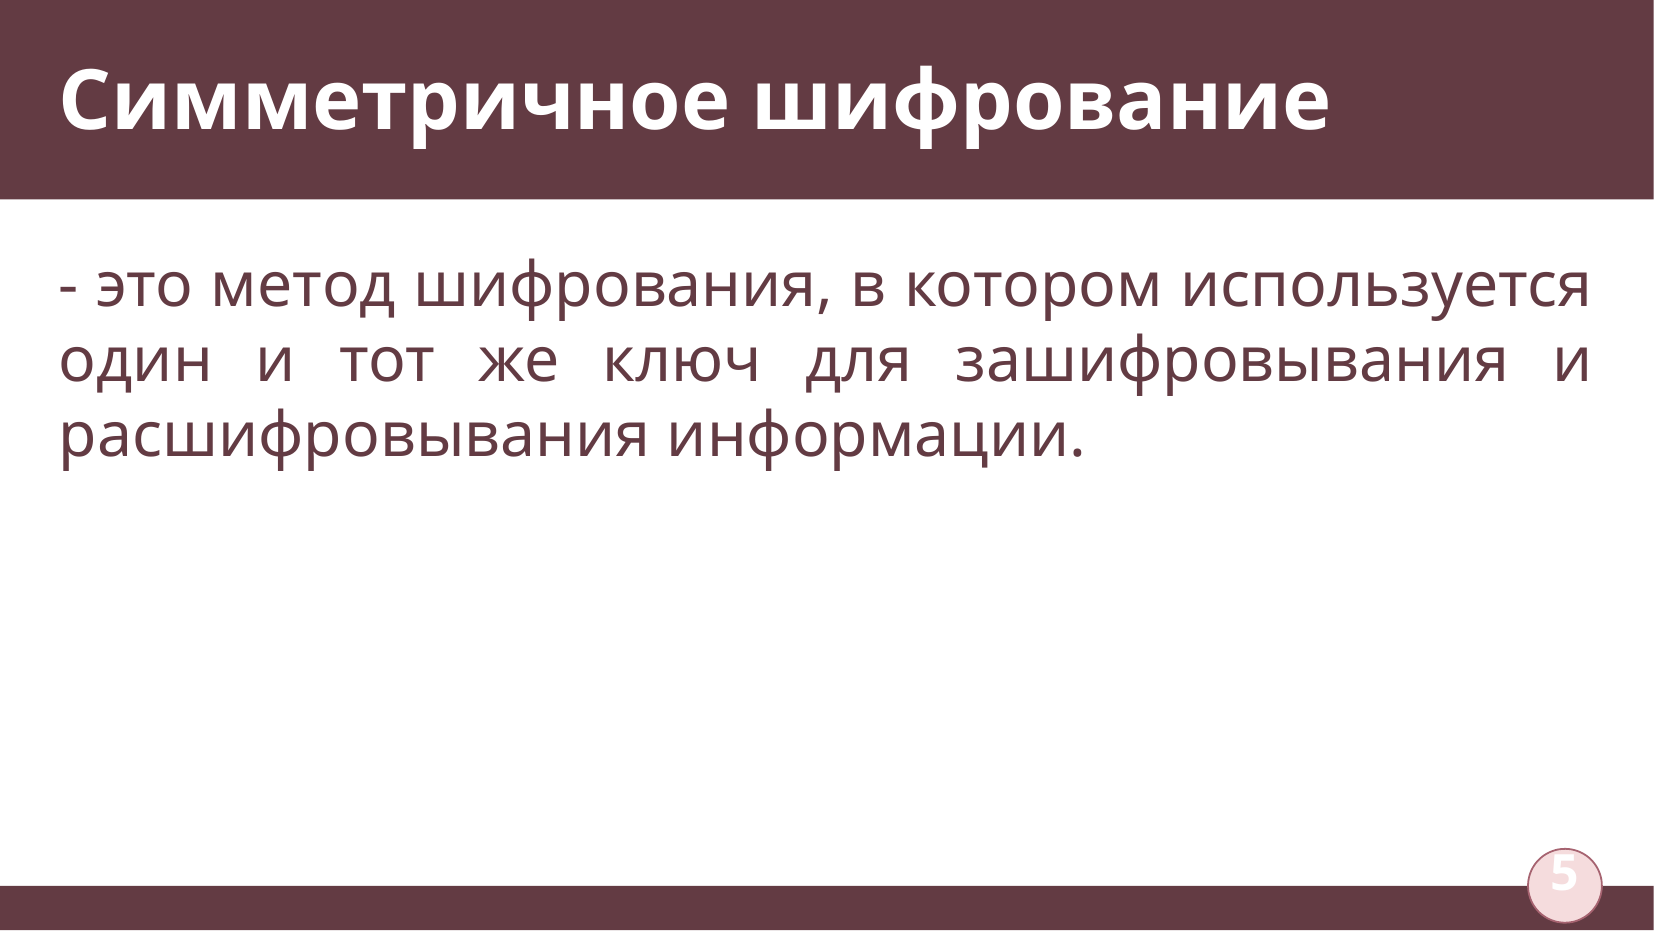

# Симметричное шифрование
- это метод шифрования, в котором используется один и тот же ключ для зашифровывания и расшифровывания информации.